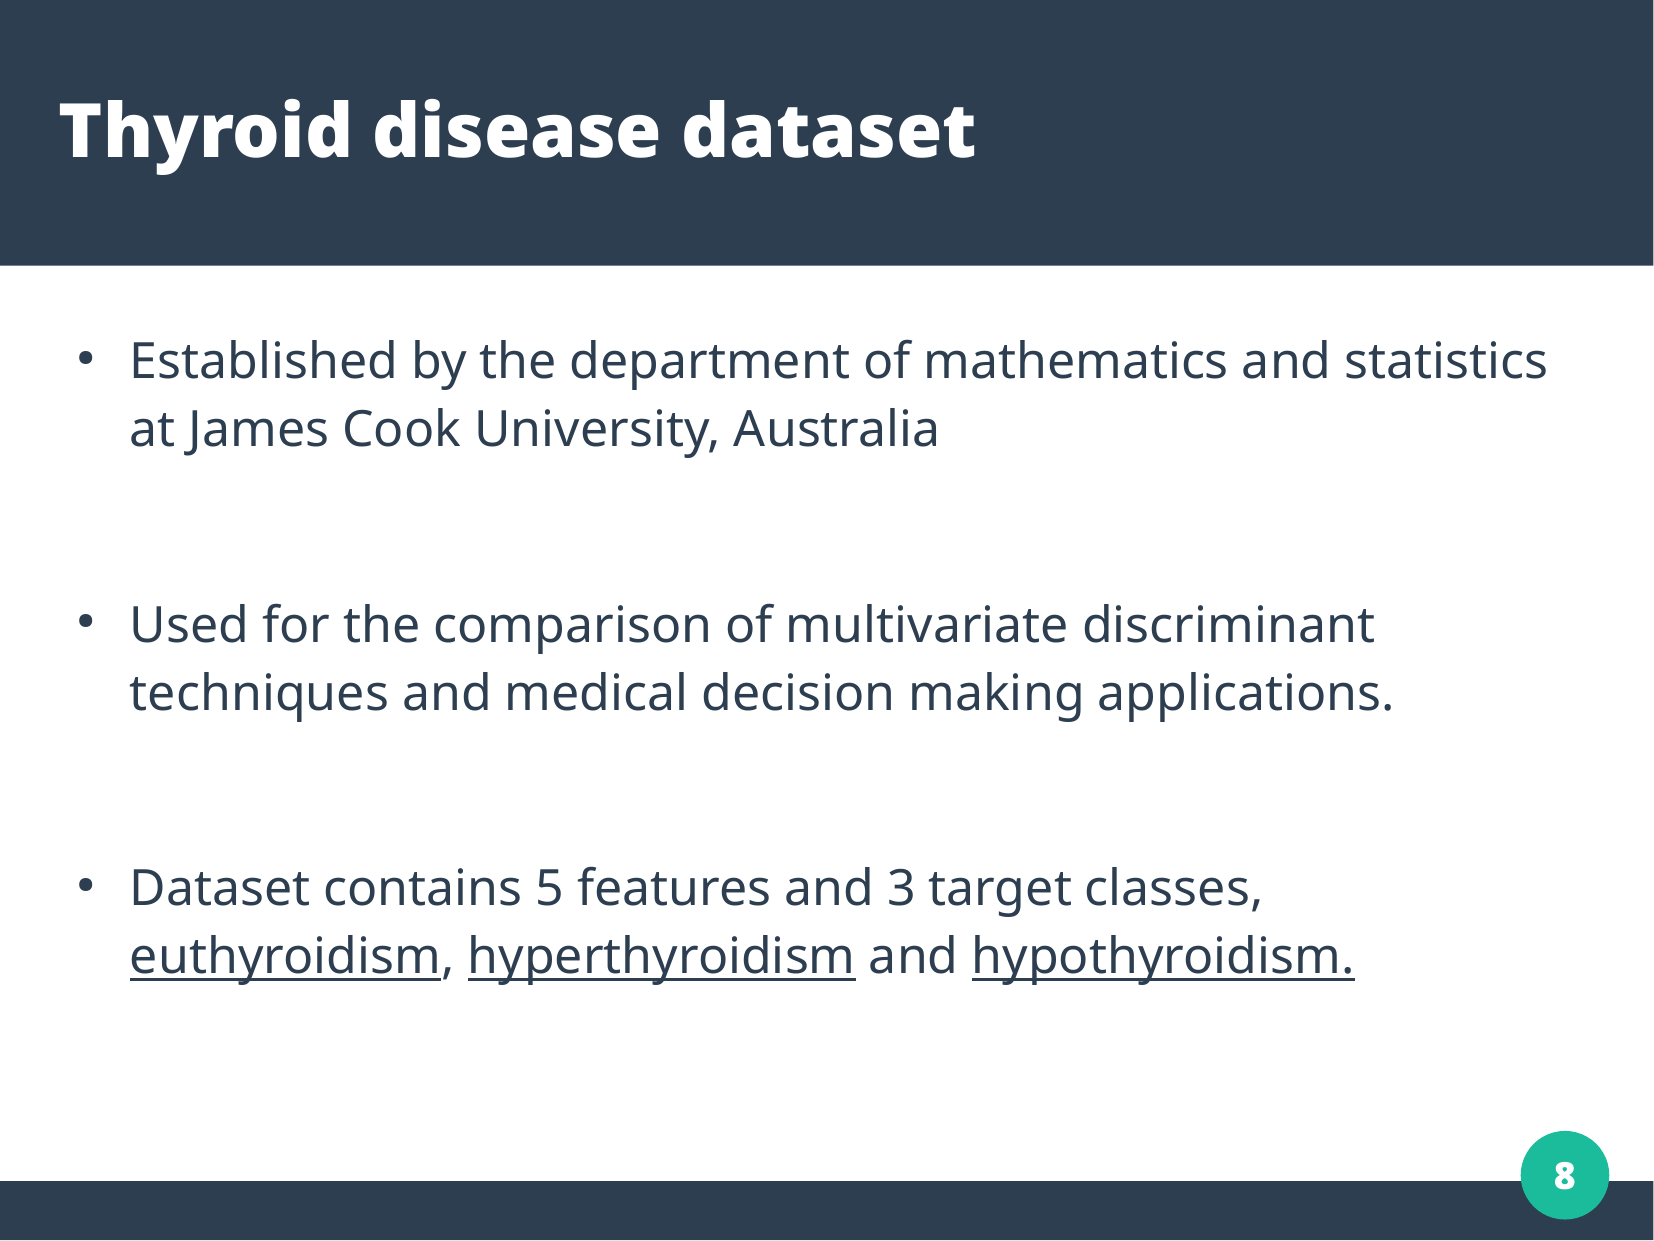

# Thyroid disease dataset
Established by the department of mathematics and statistics at James Cook University, Australia
Used for the comparison of multivariate discriminant techniques and medical decision making applications.
Dataset contains 5 features and 3 target classes, euthyroidism, hyperthyroidism and hypothyroidism.
8